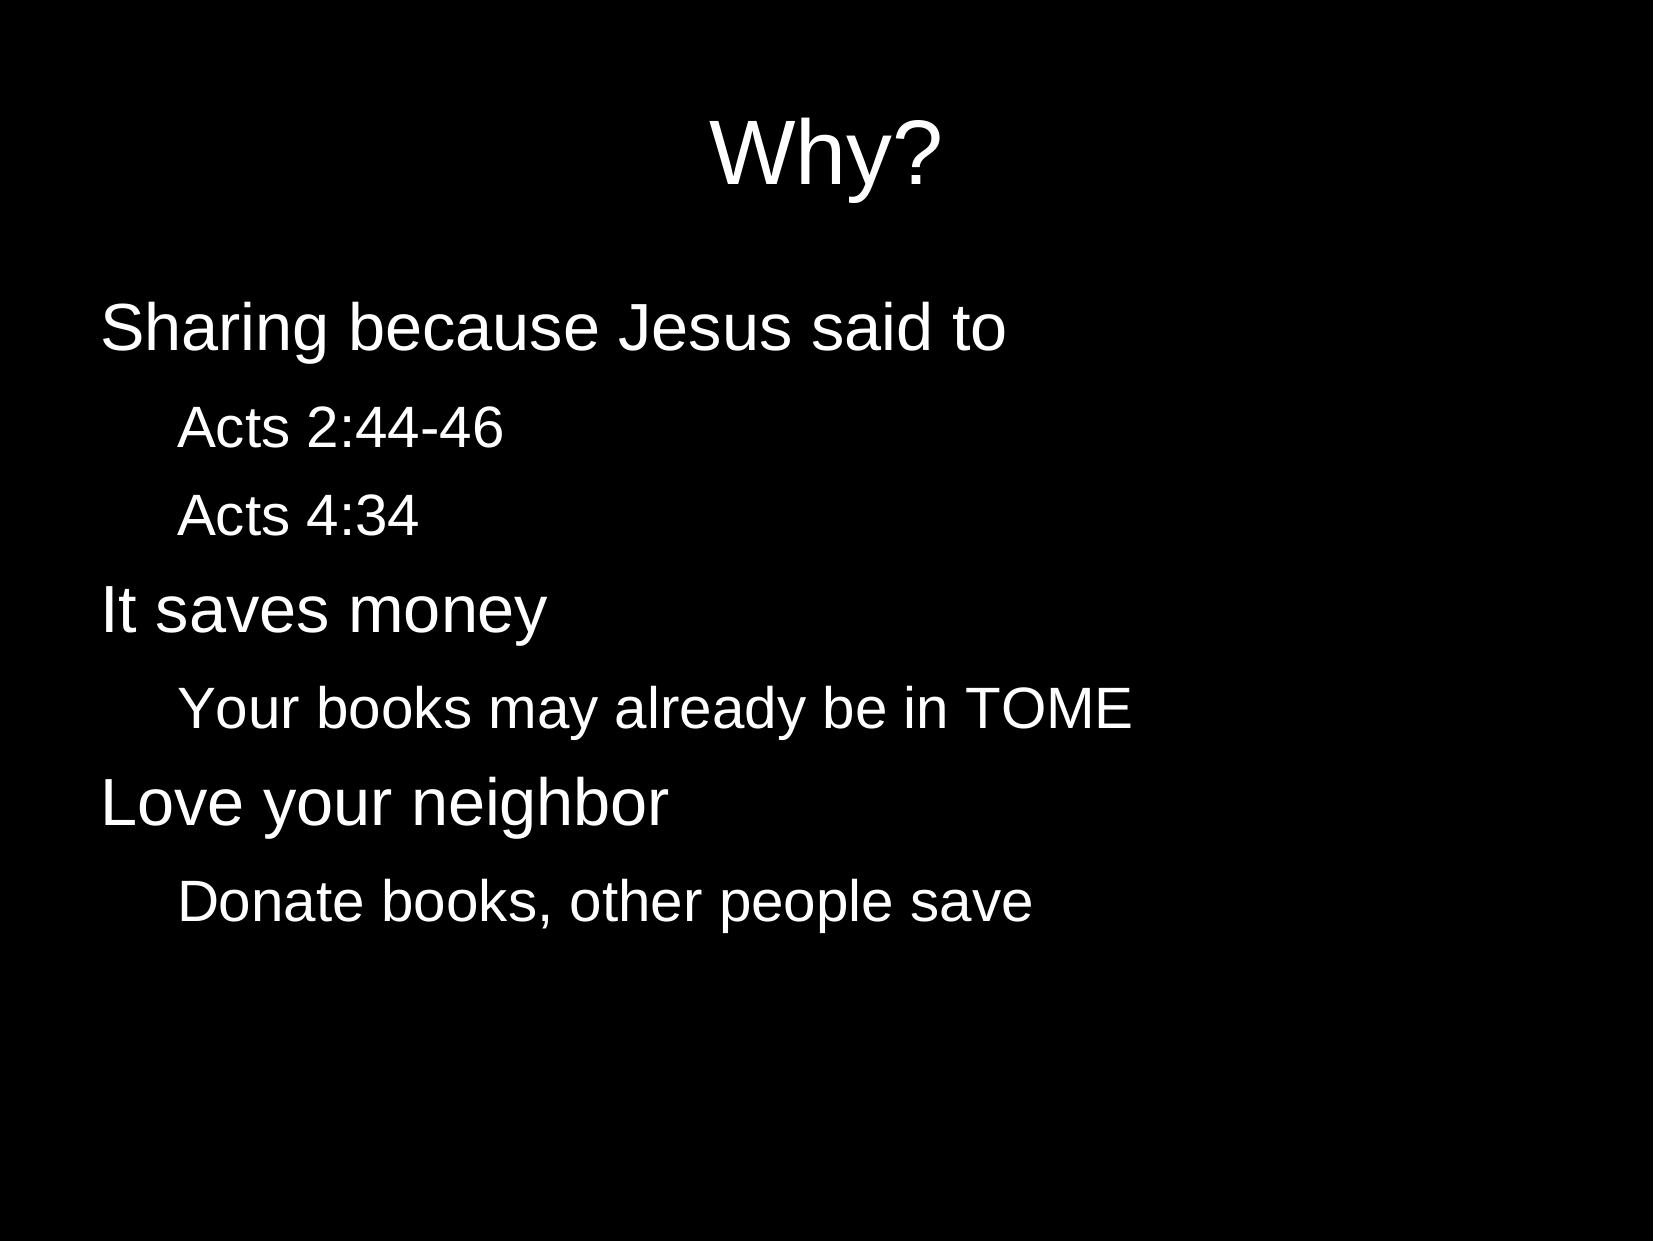

# Why?
Sharing because Jesus said to
Acts 2:44-46
Acts 4:34
It saves money
Your books may already be in TOME
Love your neighbor
Donate books, other people save